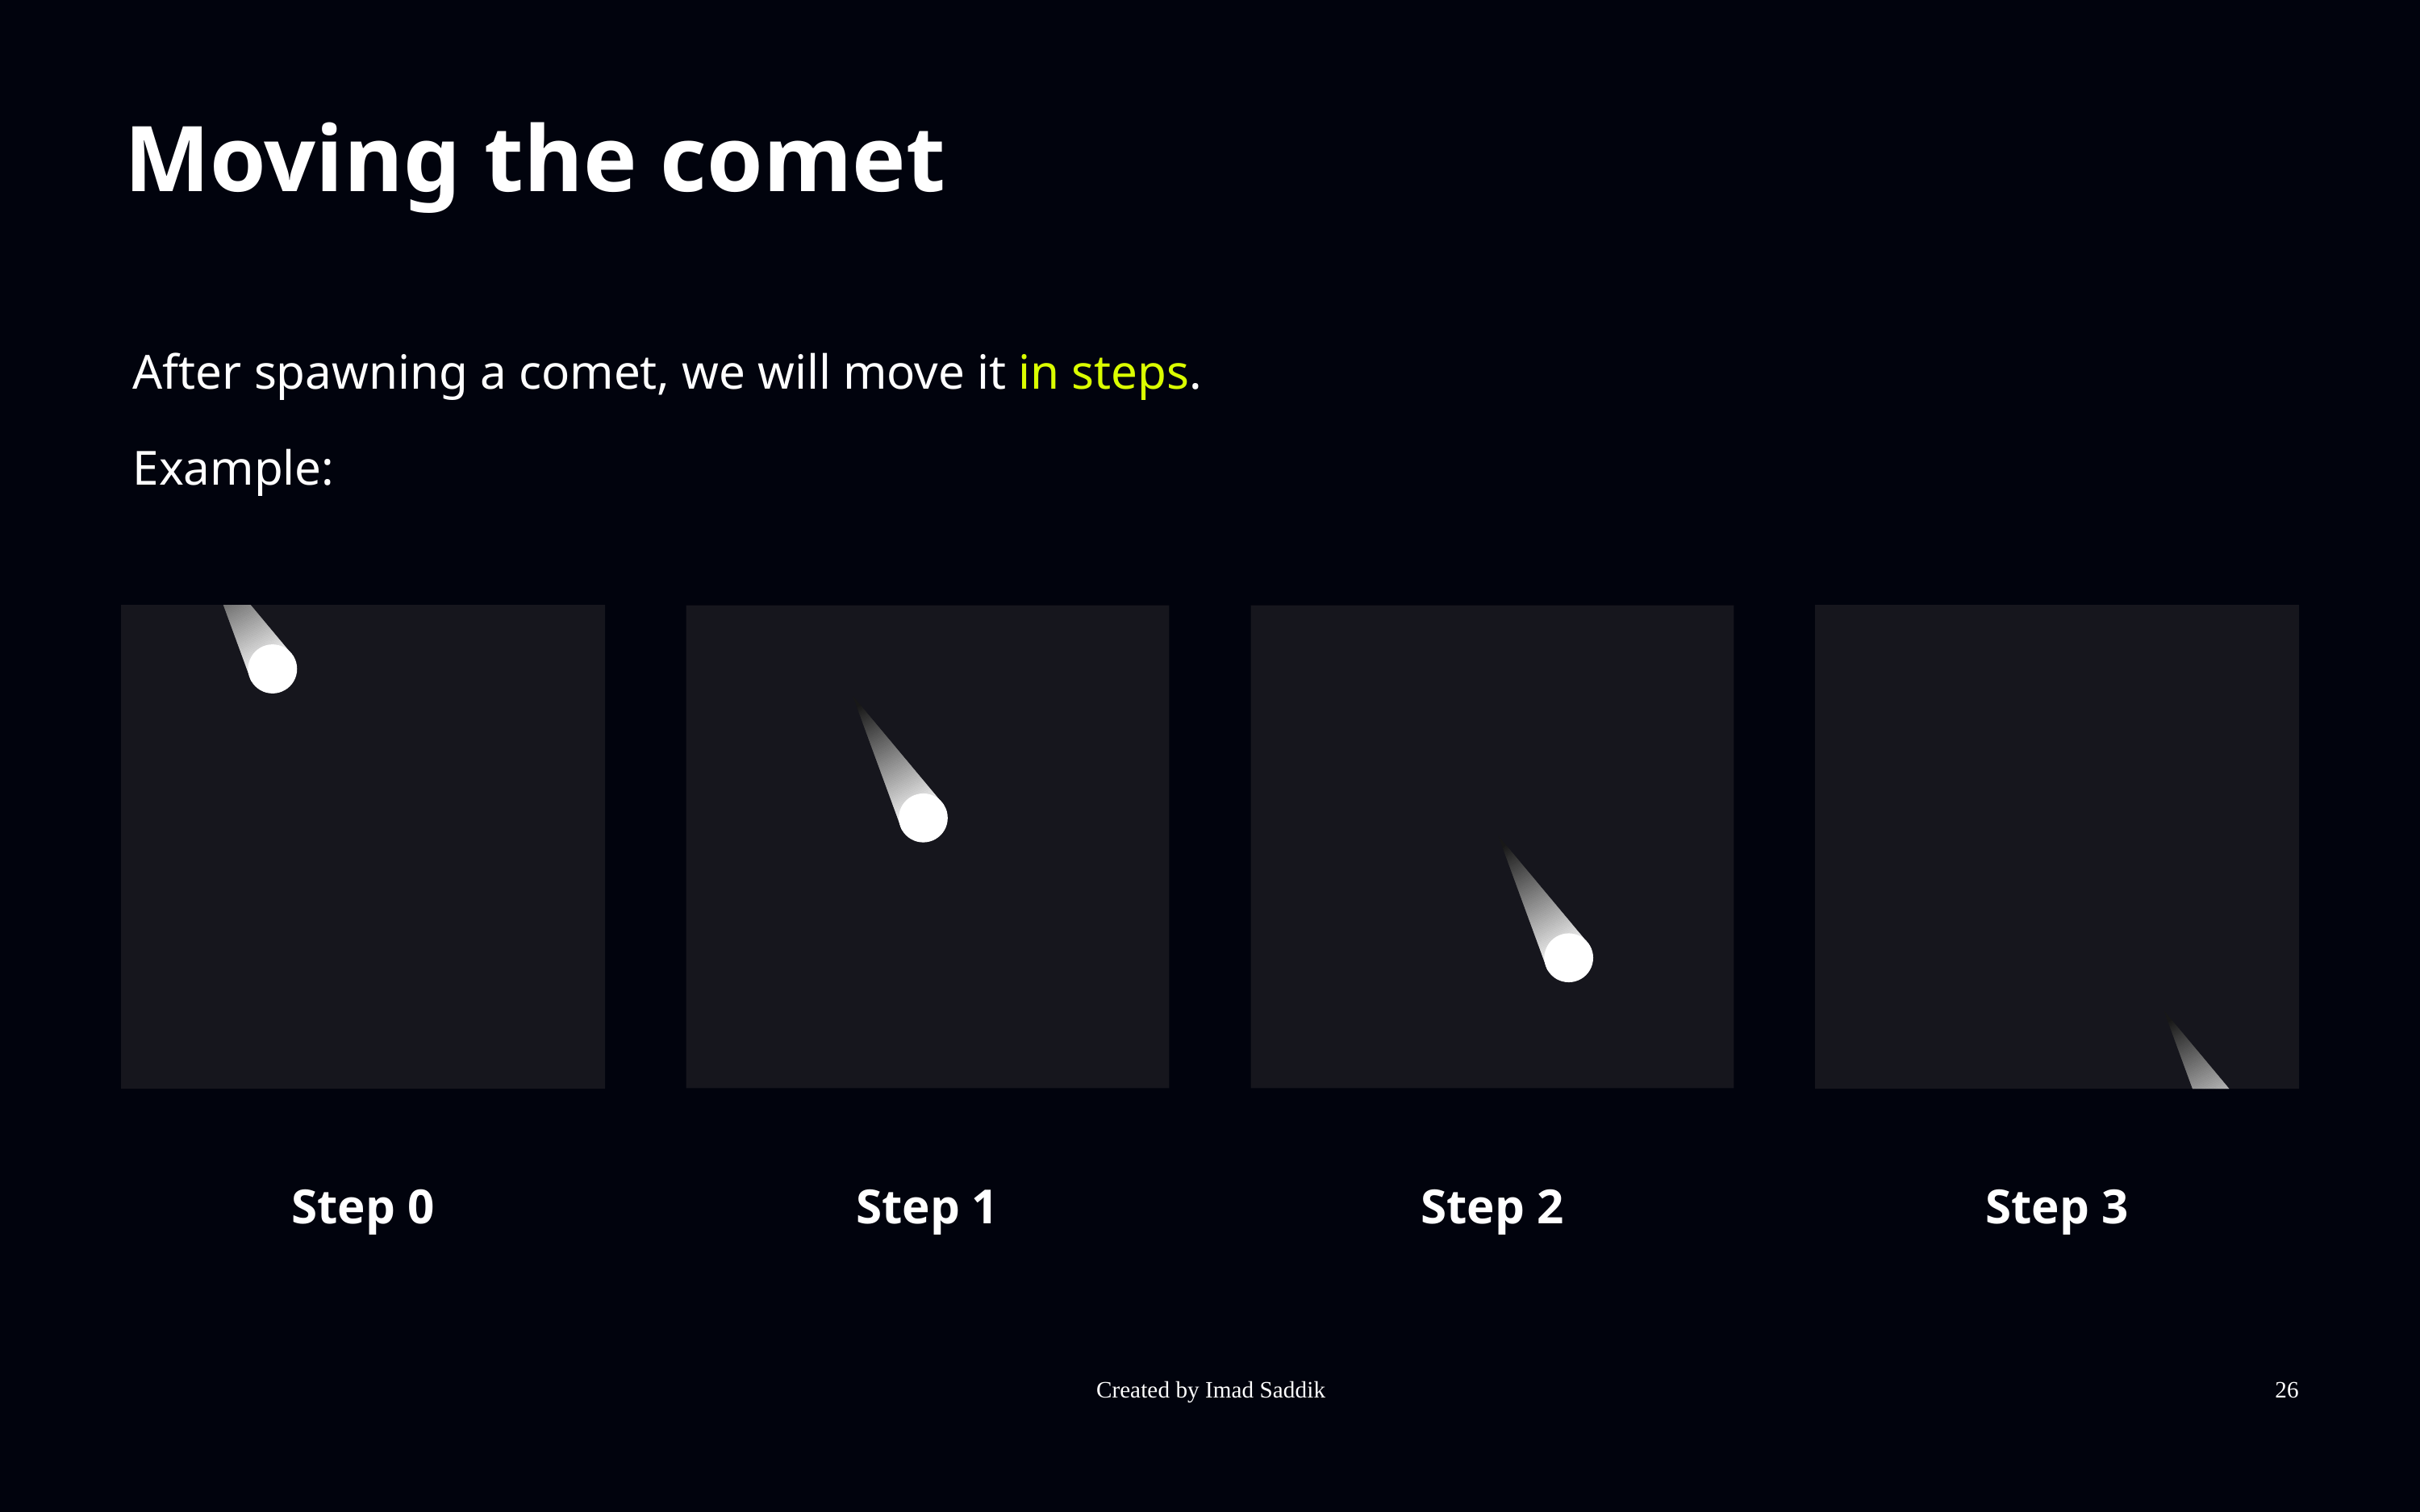

Moving the comet
After spawning a comet, we will move it in steps.
Example:
Step 1
Step 0
Step 2
Step 3
Created by Imad Saddik
26